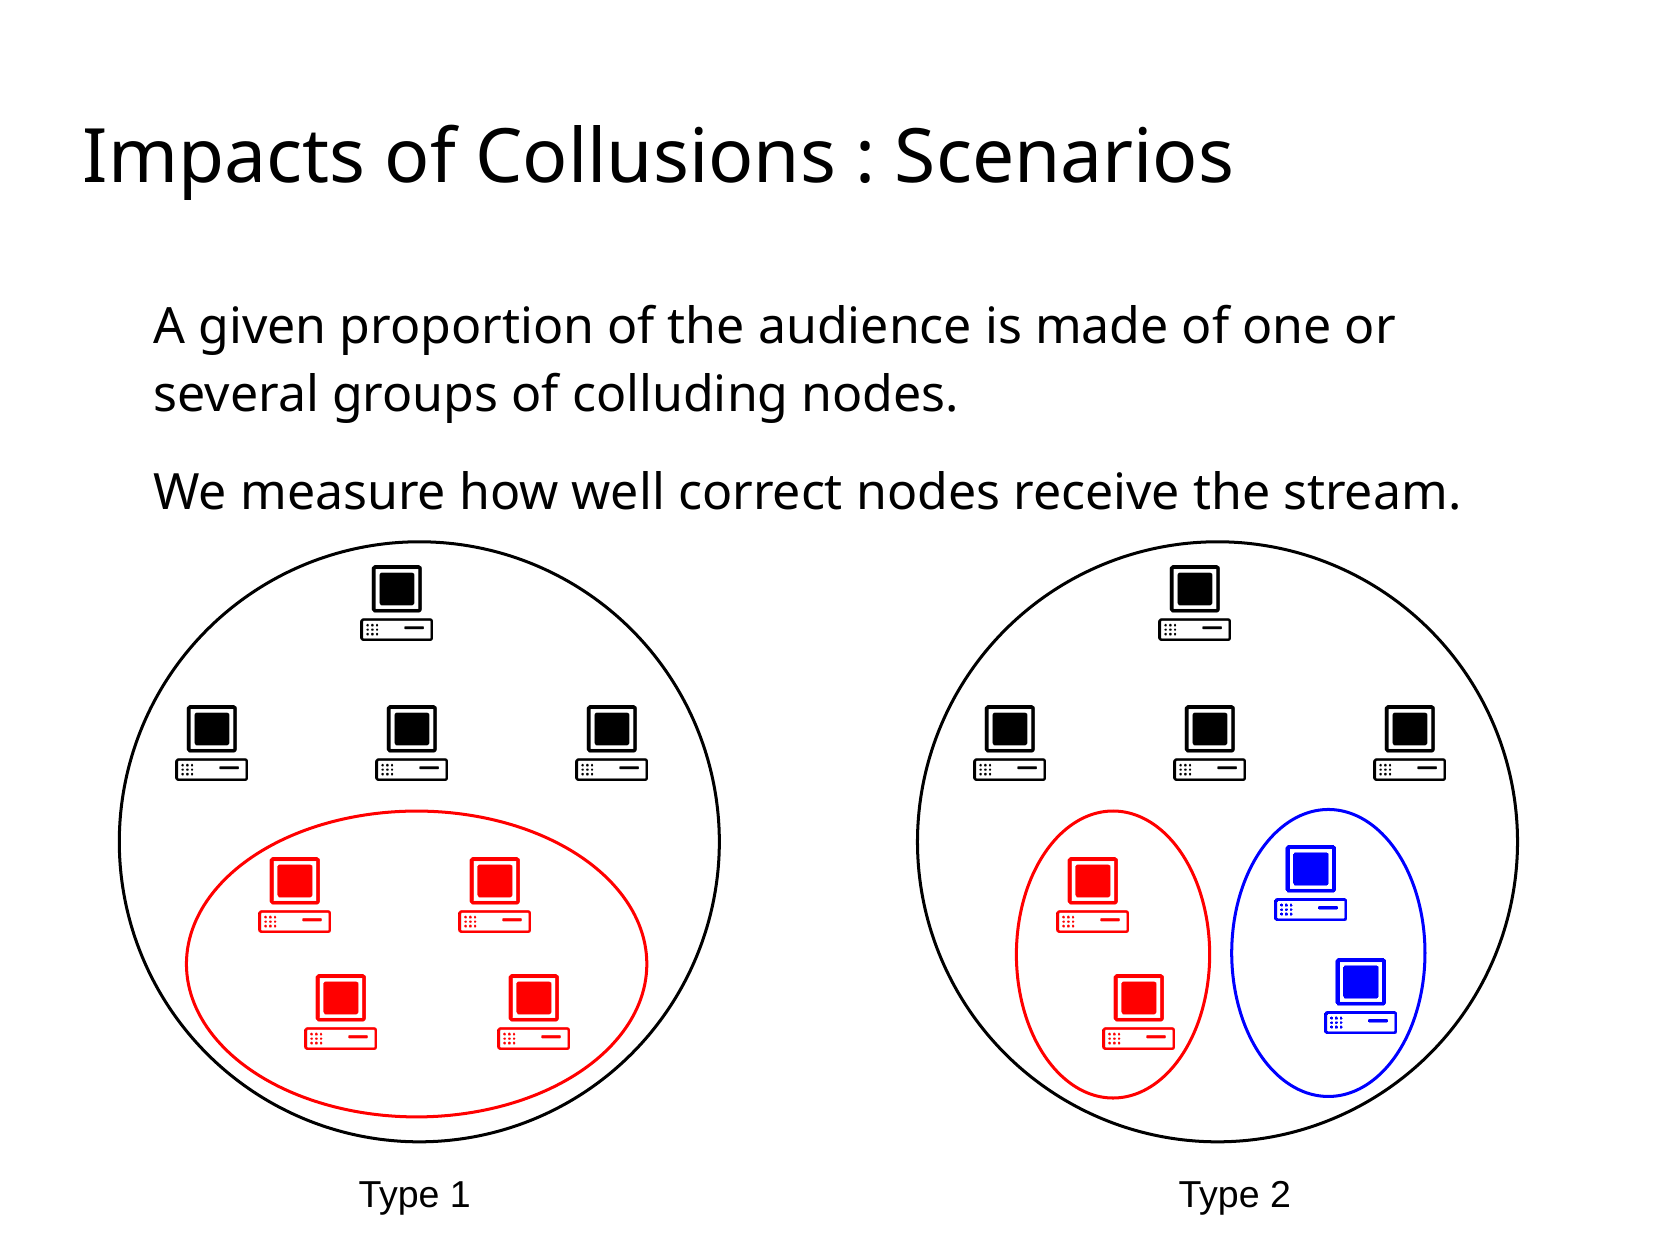

# Impacts of Collusions : Scenarios
A given proportion of the audience is made of one or several groups of colluding nodes.
We measure how well correct nodes receive the stream.
Type 1
Type 2